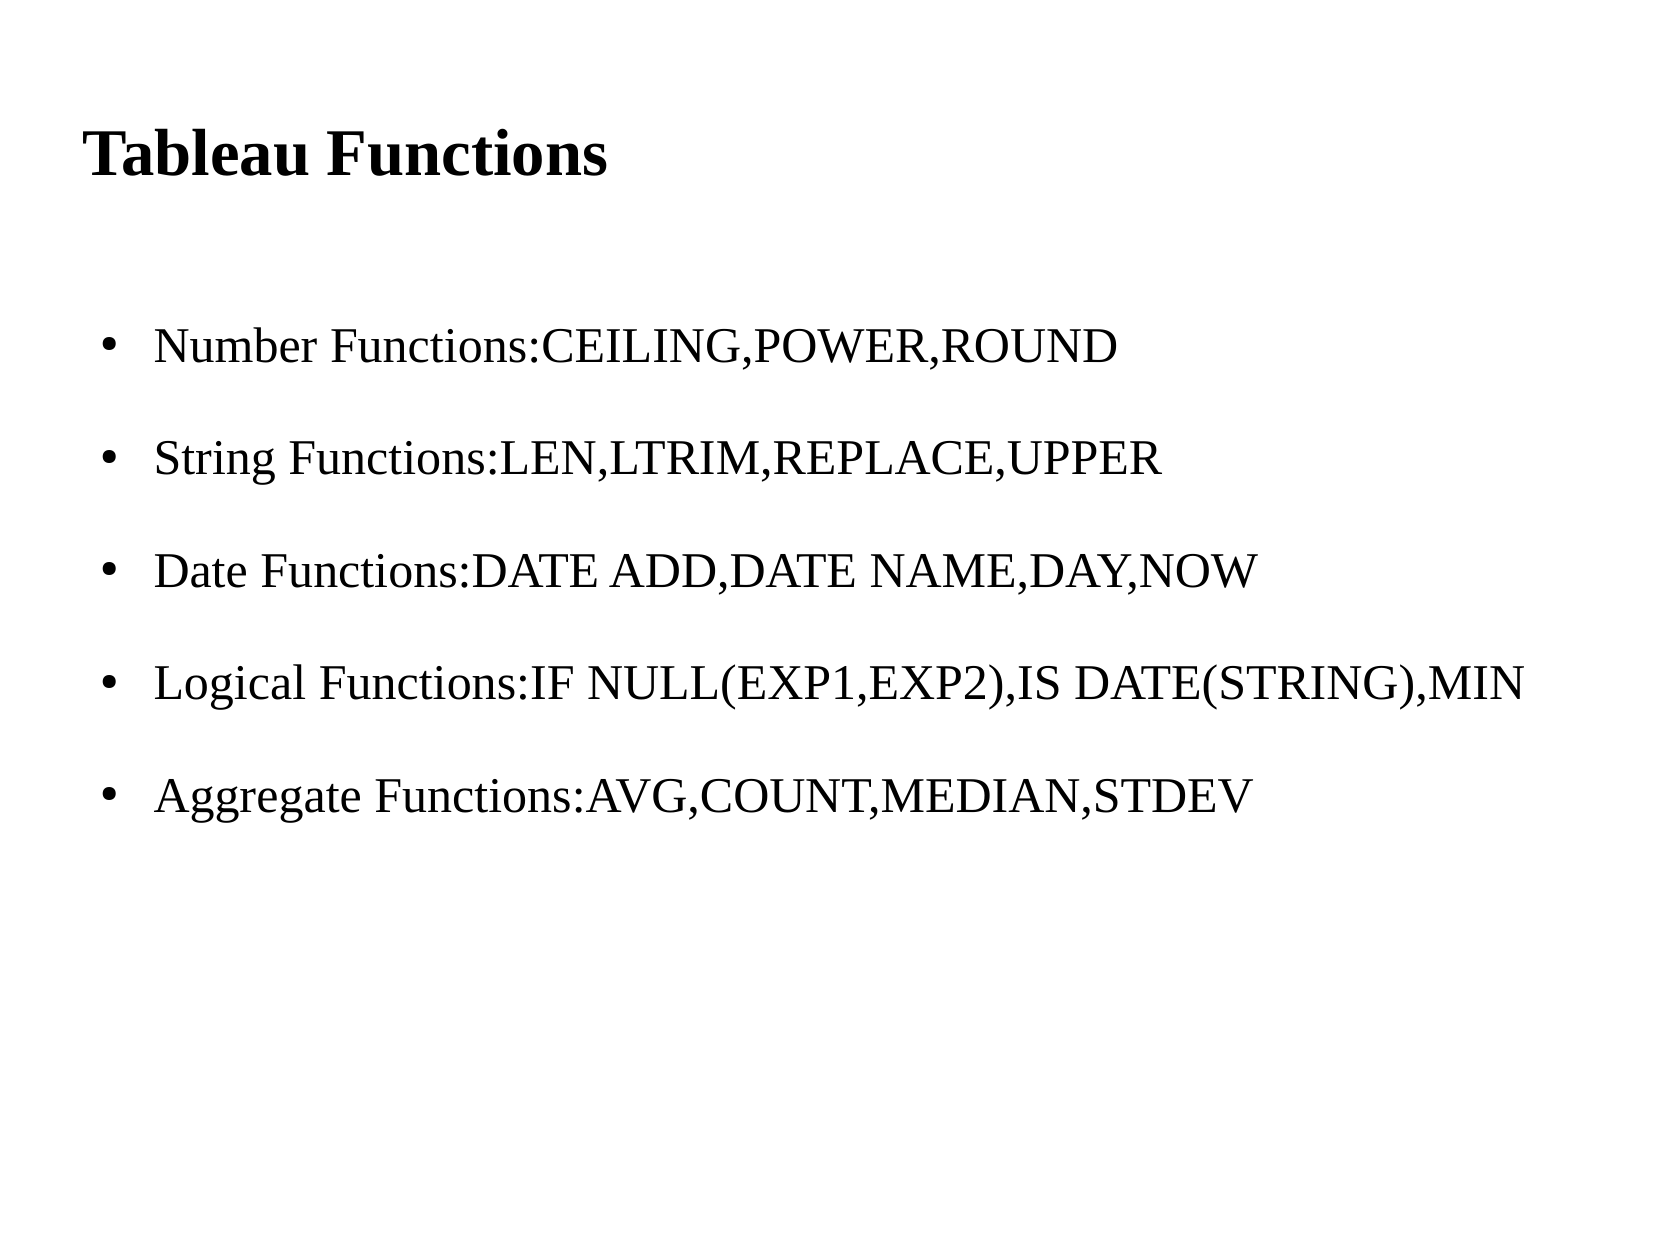

# Tableau Functions
Number Functions:CEILING,POWER,ROUND
String Functions:LEN,LTRIM,REPLACE,UPPER
Date Functions:DATE ADD,DATE NAME,DAY,NOW
Logical Functions:IF NULL(EXP1,EXP2),IS DATE(STRING),MIN
Aggregate Functions:AVG,COUNT,MEDIAN,STDEV